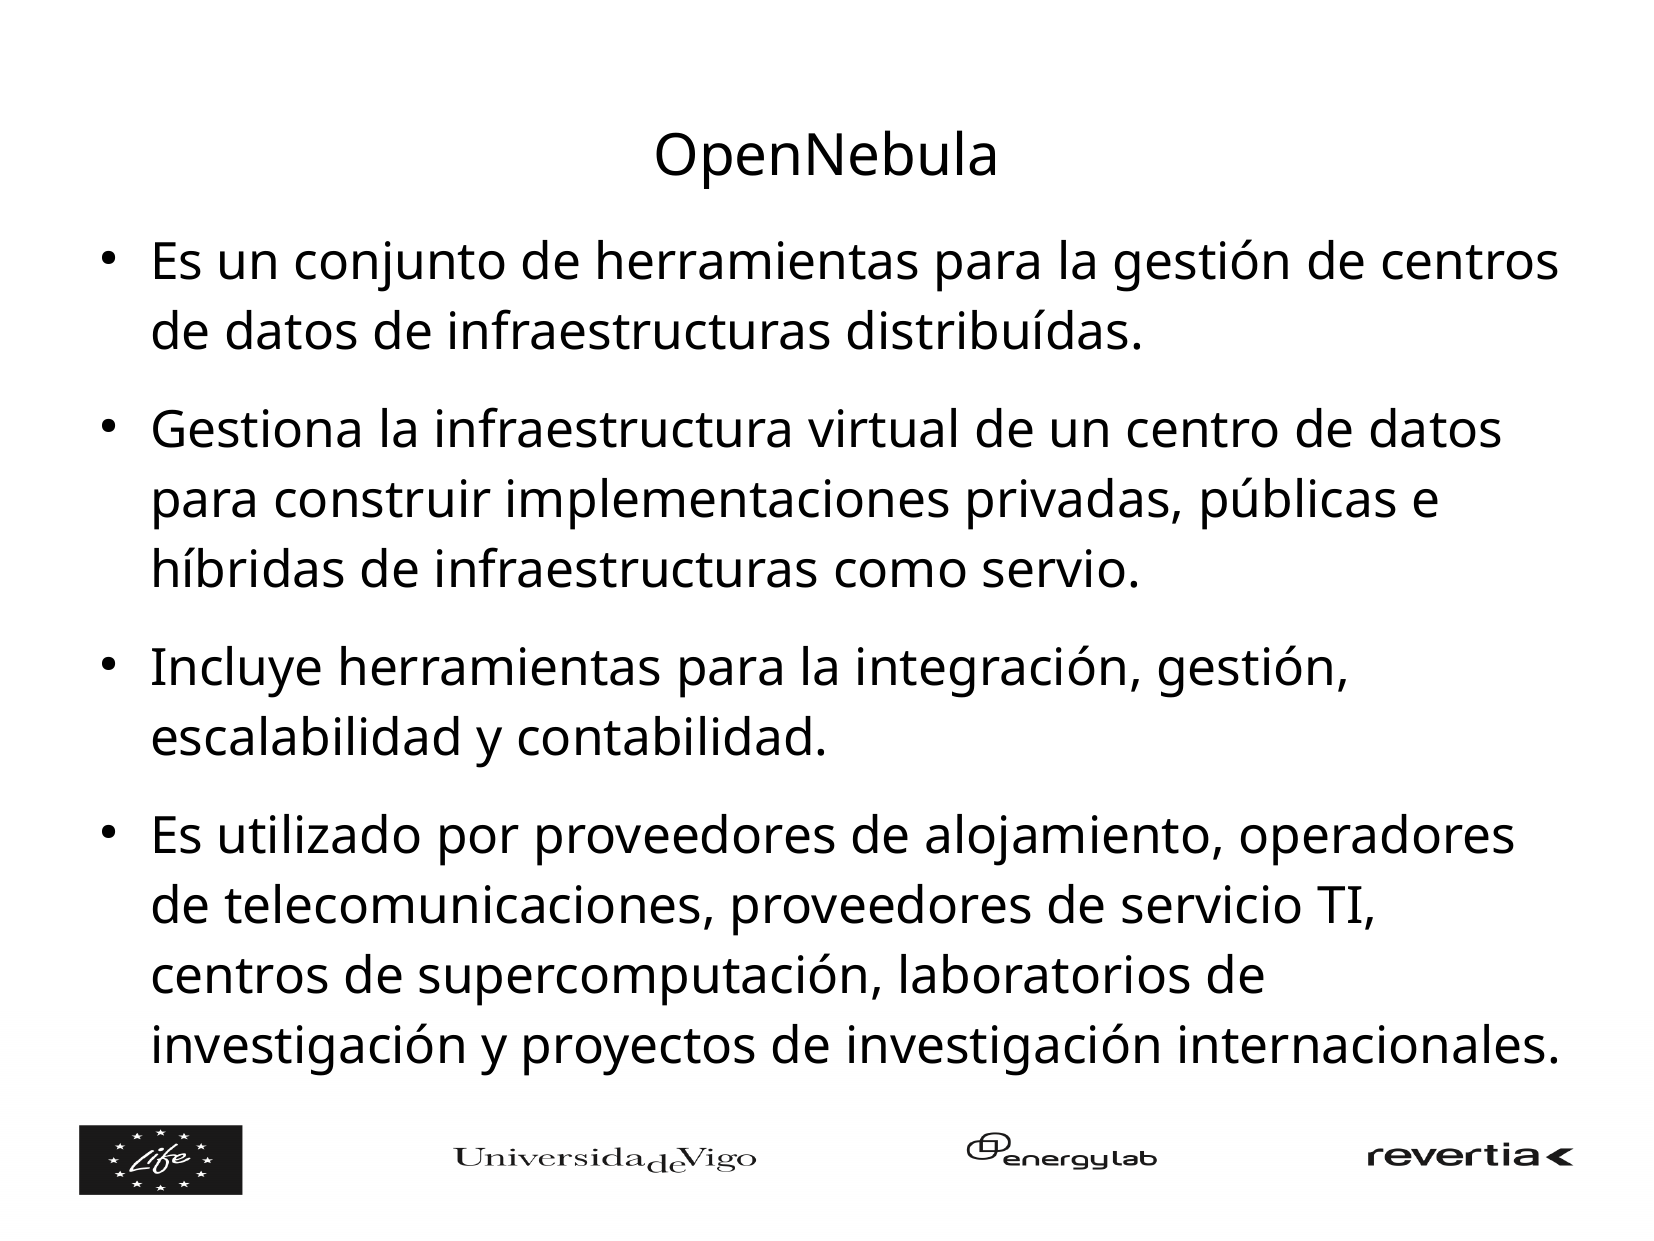

# OpenNebula
Es un conjunto de herramientas para la gestión de centros de datos de infraestructuras distribuídas.
Gestiona la infraestructura virtual de un centro de datos para construir implementaciones privadas, públicas e híbridas de infraestructuras como servio.
Incluye herramientas para la integración, gestión, escalabilidad y contabilidad.
Es utilizado por proveedores de alojamiento, operadores de telecomunicaciones, proveedores de servicio TI, centros de supercomputación, laboratorios de investigación y proyectos de investigación internacionales.